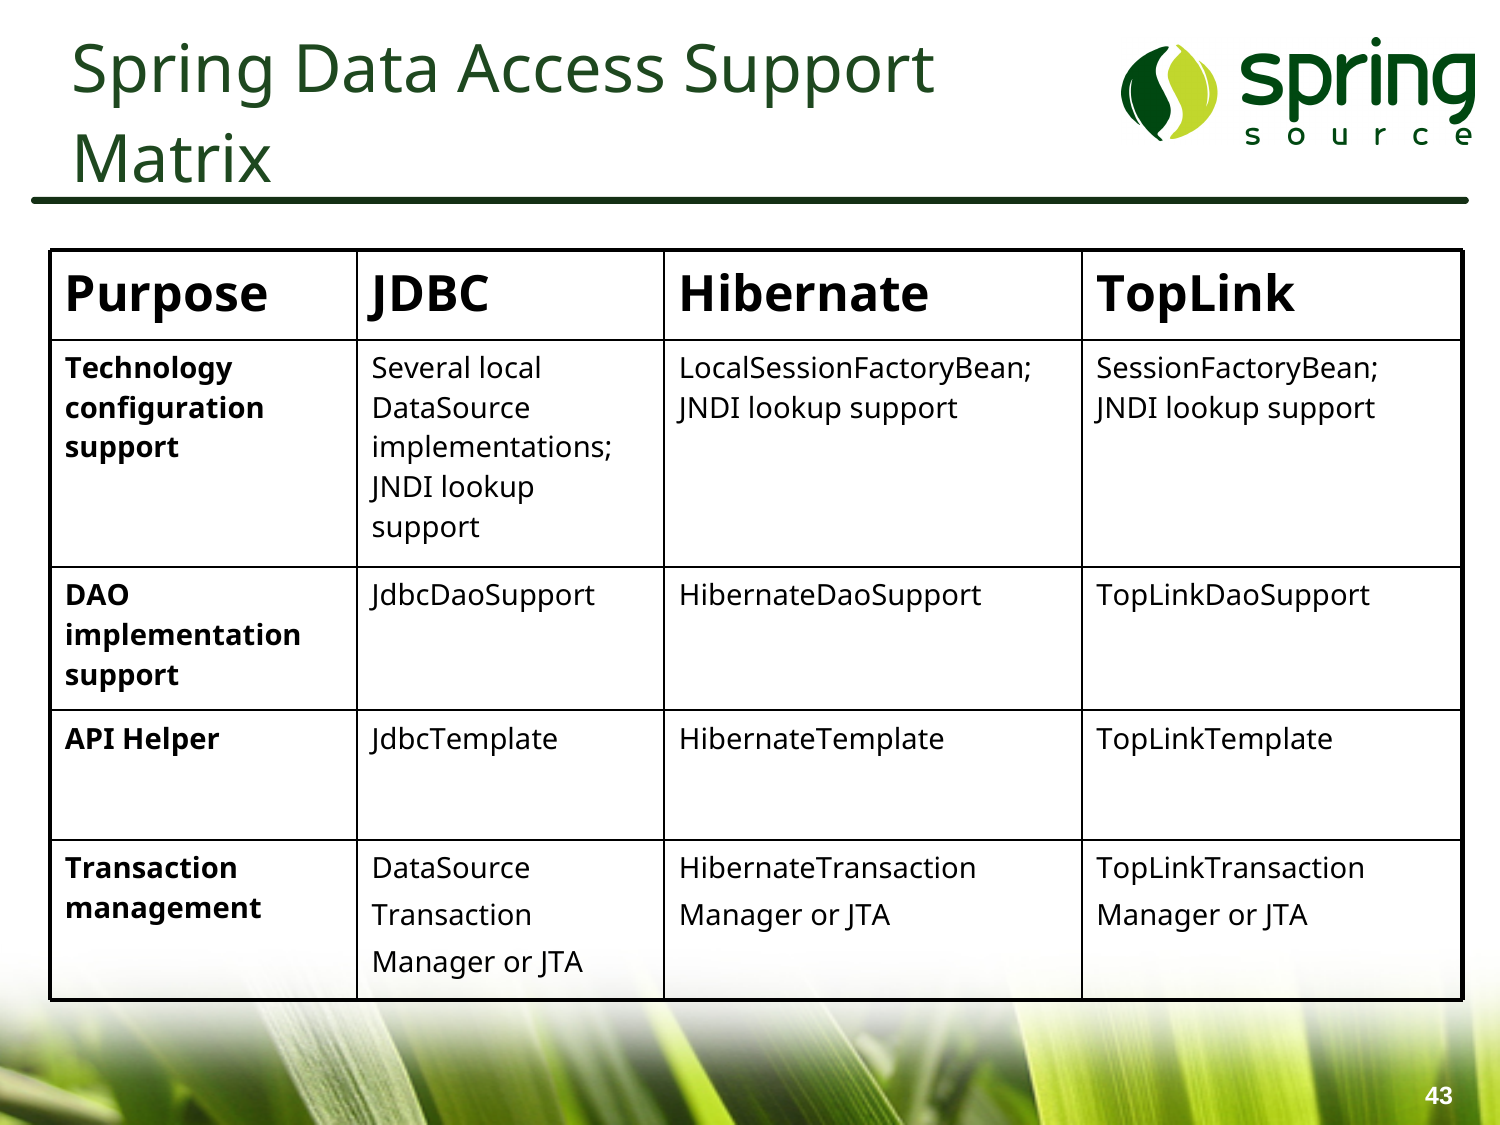

# Spring Data Access Support Matrix
Purpose
JDBC
Hibernate
TopLink
Technology configuration support
Several local DataSource implementations; JNDI lookup support
LocalSessionFactoryBean; JNDI lookup support
SessionFactoryBean; JNDI lookup support
DAO implementation support
JdbcDaoSupport
HibernateDaoSupport
TopLinkDaoSupport
API Helper
JdbcTemplate
HibernateTemplate
TopLinkTemplate
Transaction management
DataSource
Transaction
Manager or JTA
HibernateTransaction
Manager or JTA
TopLinkTransaction
Manager or JTA